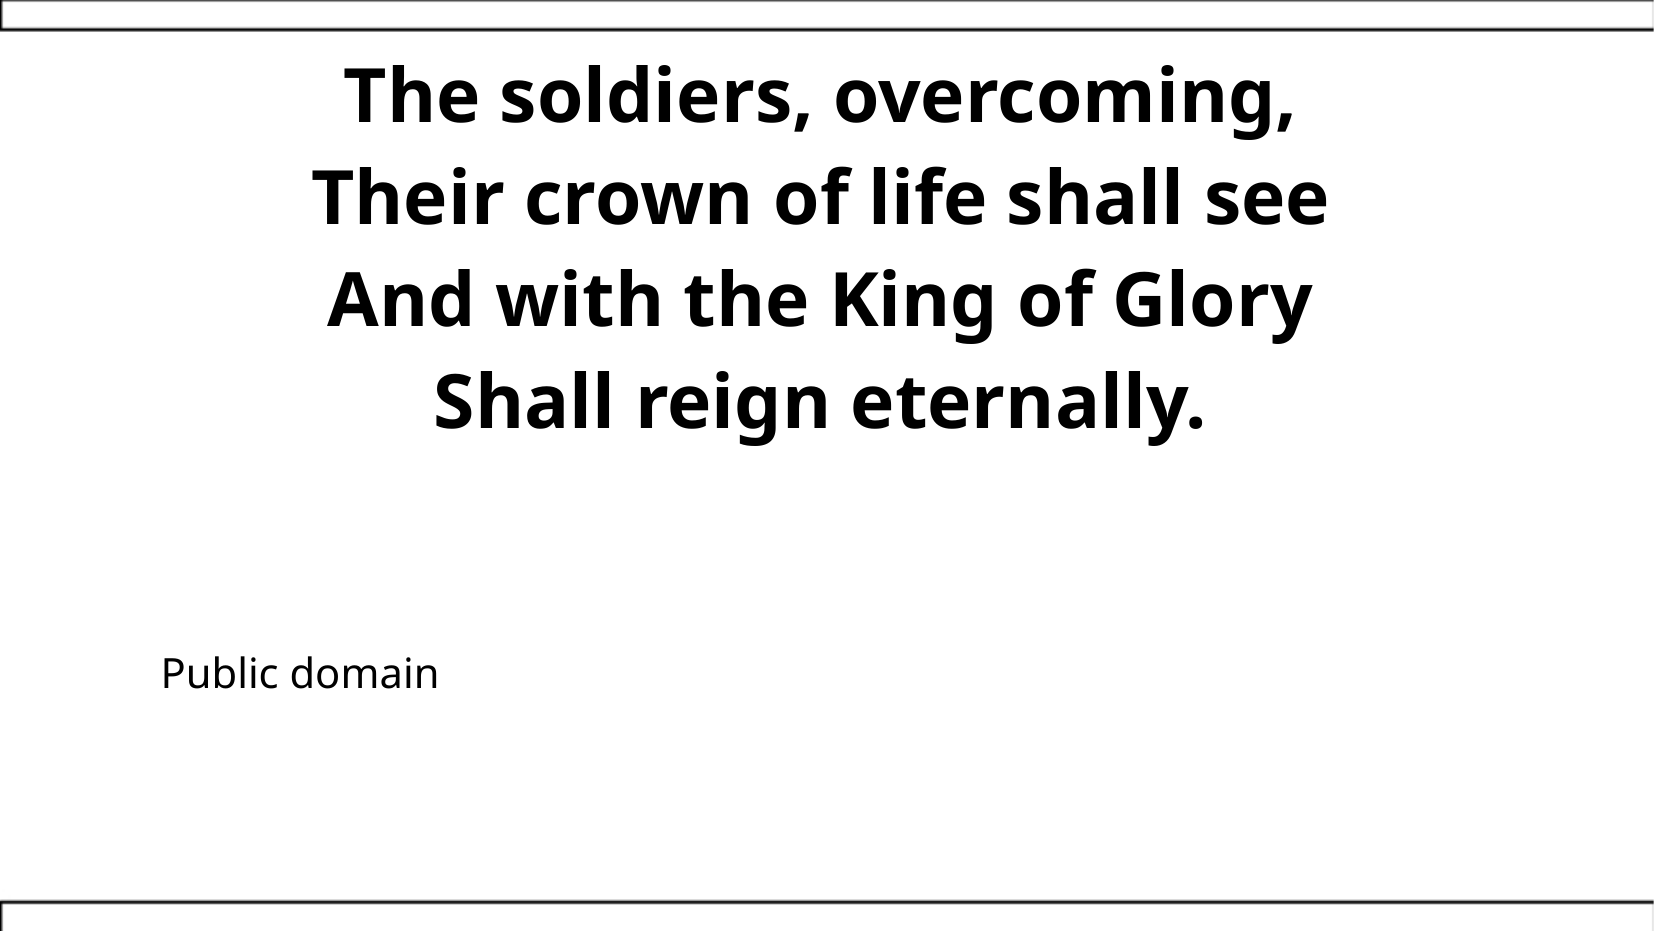

The soldiers, overcoming,
Their crown of life shall see
And with the King of Glory
Shall reign eternally.
Public domain